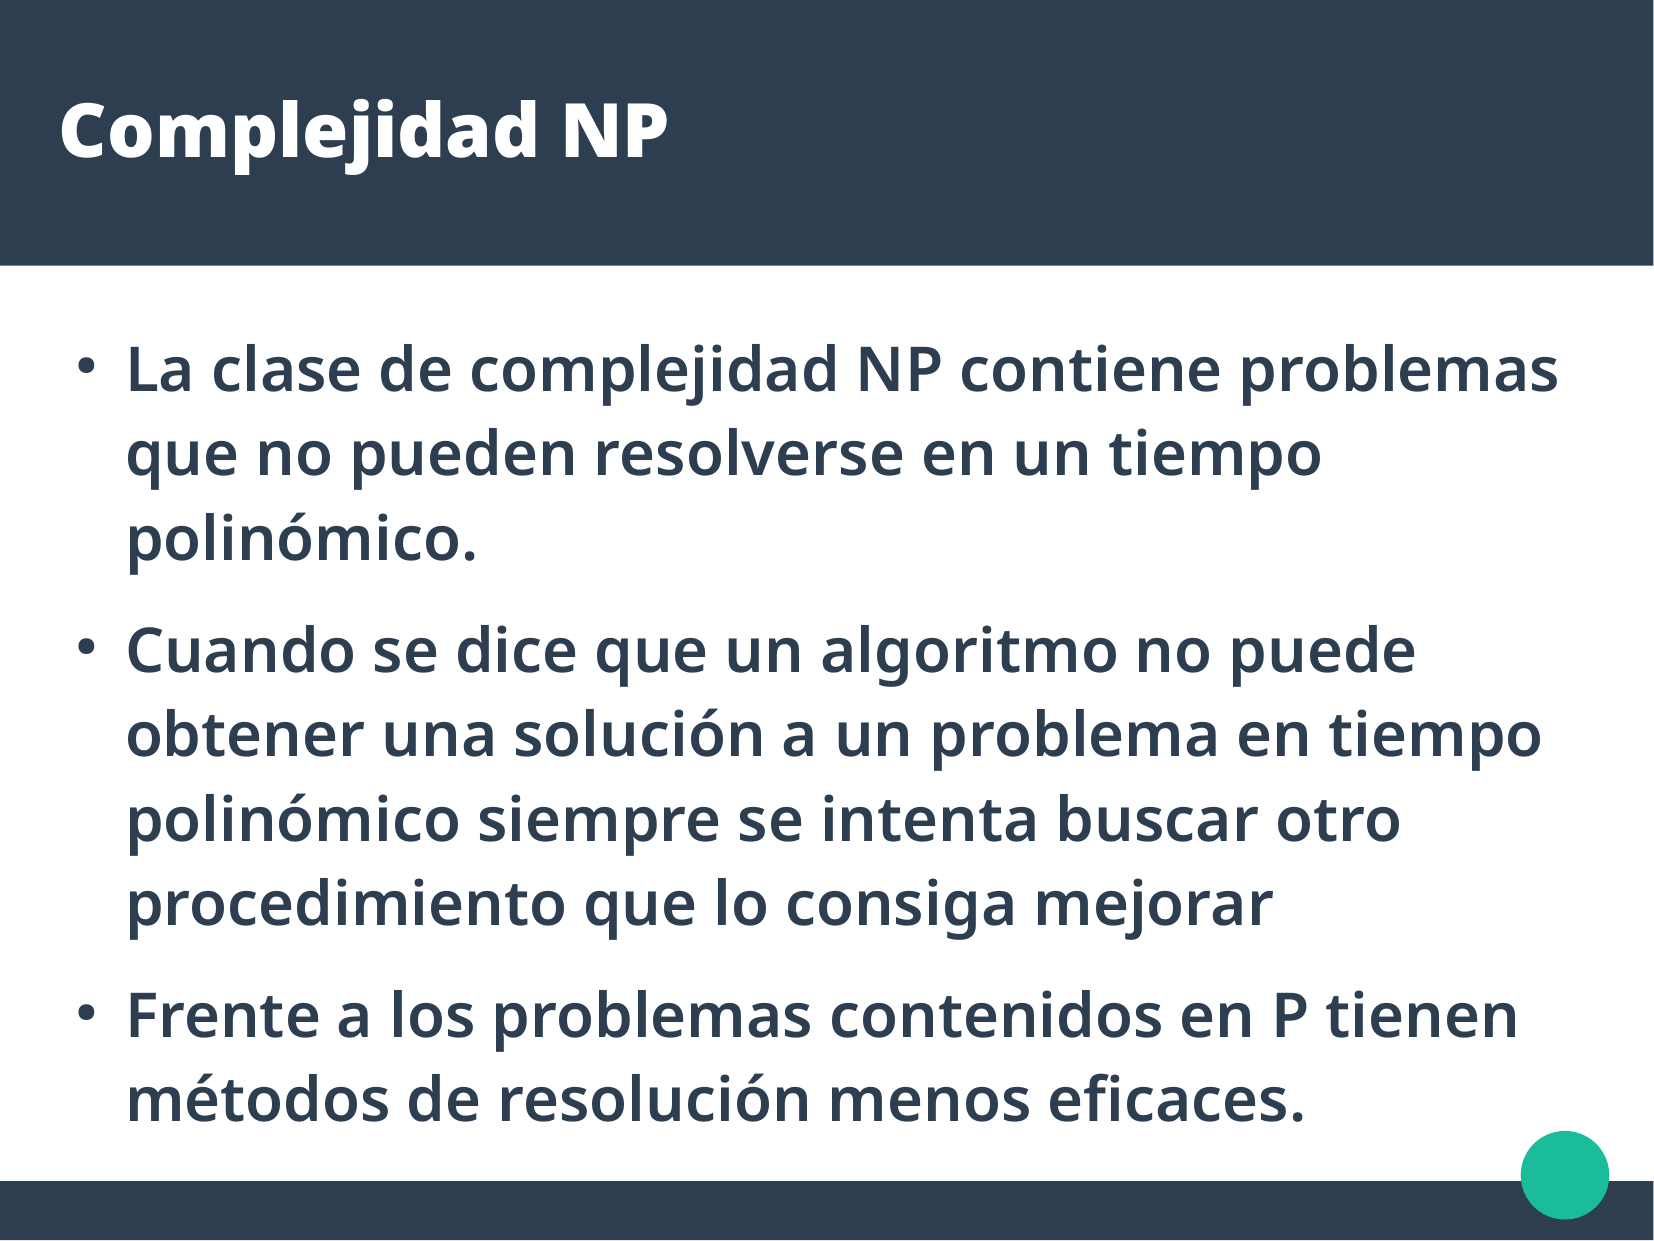

# Complejidad NP
La clase de complejidad NP contiene problemas que no pueden resolverse en un tiempo polinómico.
Cuando se dice que un algoritmo no puede obtener una solución a un problema en tiempo polinómico siempre se intenta buscar otro procedimiento que lo consiga mejorar
Frente a los problemas contenidos en P tienen métodos de resolución menos eficaces.